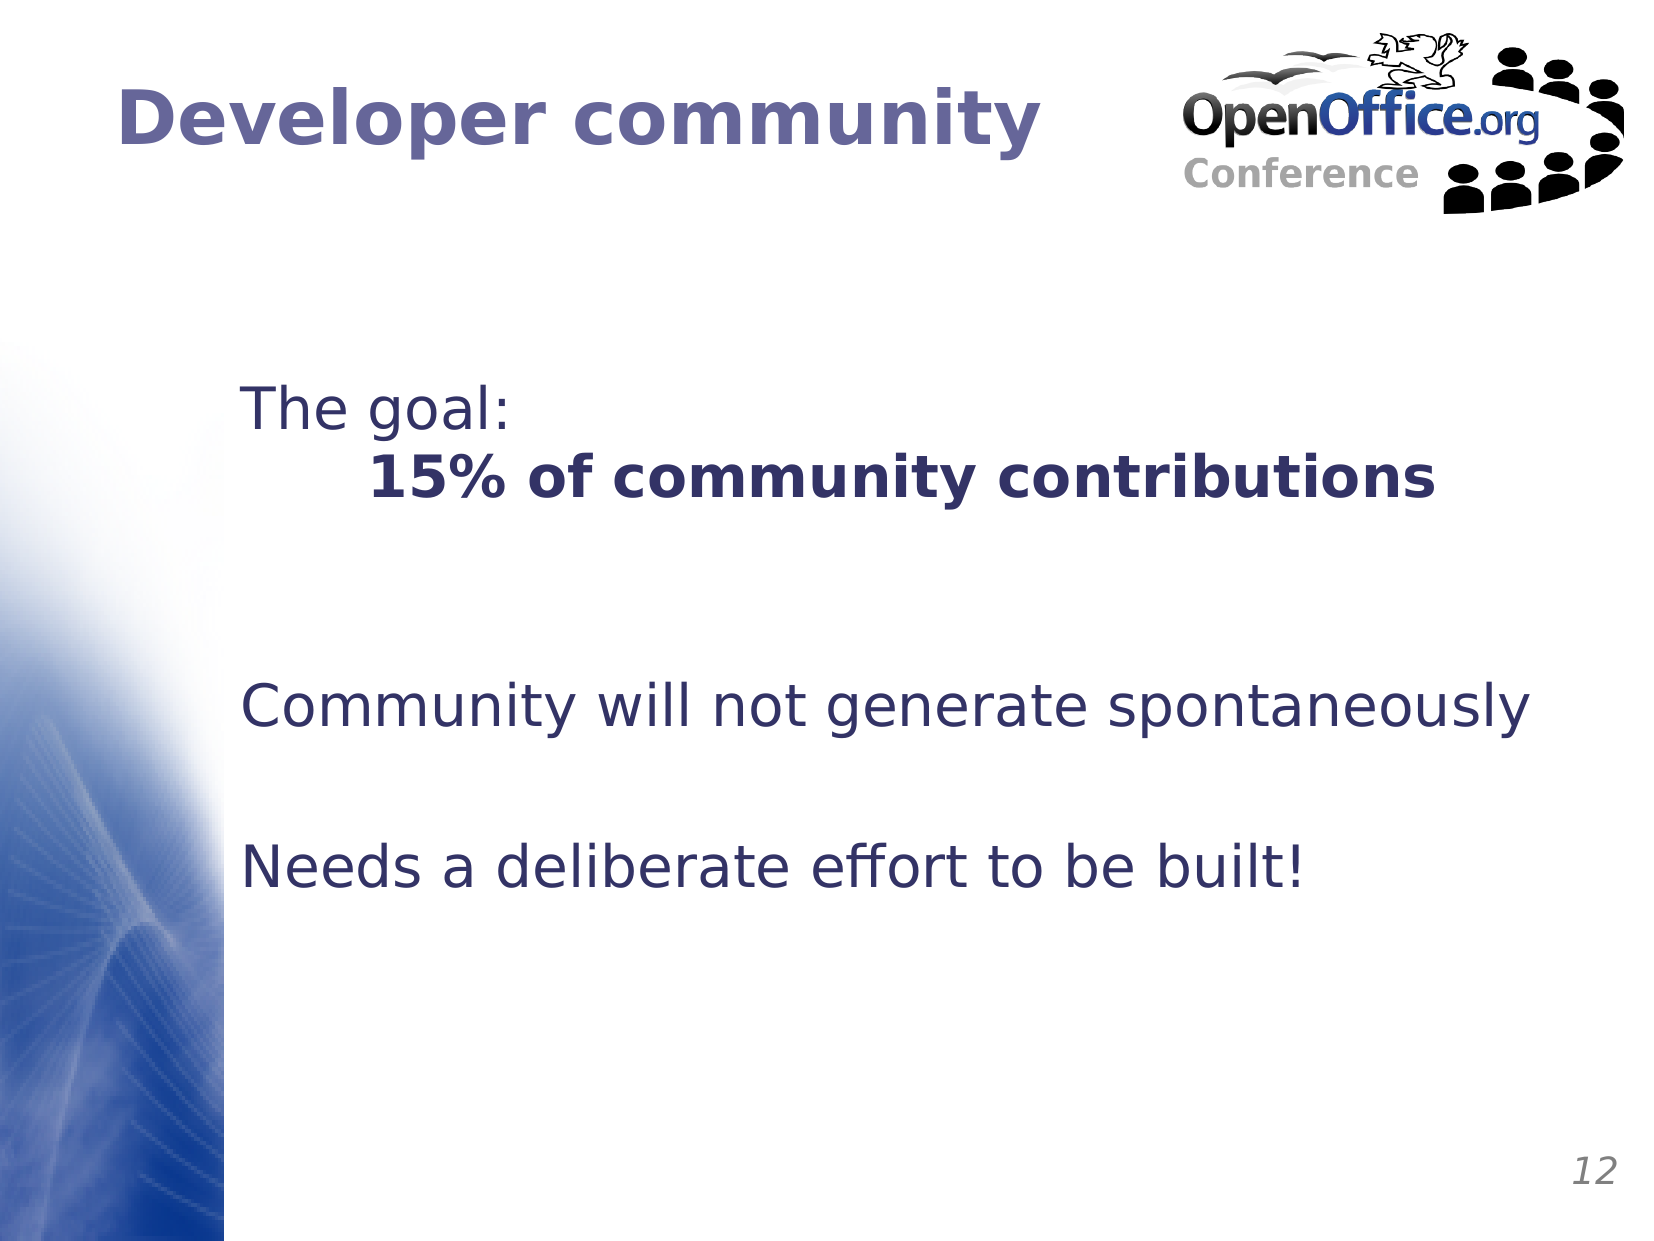

# Developer community
The goal:
	15% of community contributions
Community will not generate spontaneously
Needs a deliberate effort to be built!